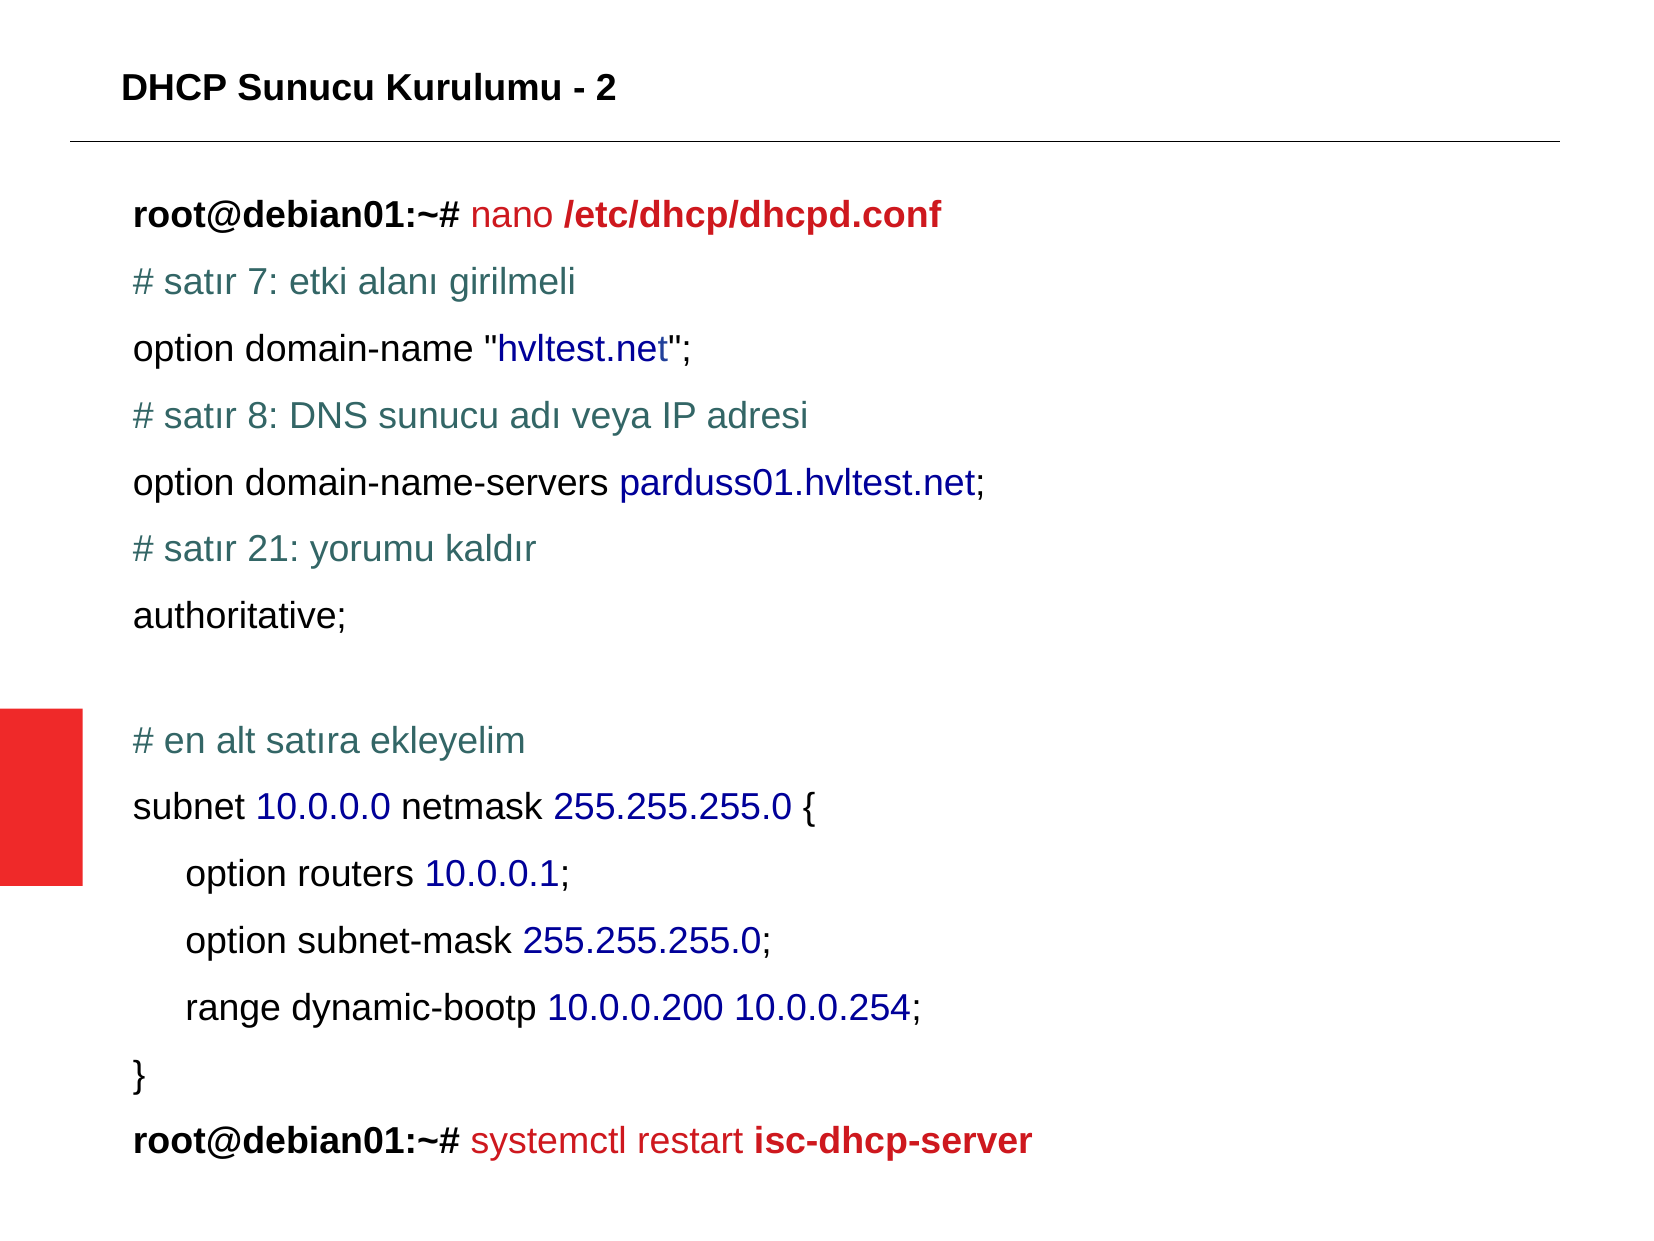

DHCP Sunucu Kurulumu - 2
root@debian01:~# nano /etc/dhcp/dhcpd.conf
# satır 7: etki alanı girilmeli
option domain-name "hvltest.net";
# satır 8: DNS sunucu adı veya IP adresi
option domain-name-servers parduss01.hvltest.net;
# satır 21: yorumu kaldır
authoritative;
# en alt satıra ekleyelim
subnet 10.0.0.0 netmask 255.255.255.0 {
 option routers 10.0.0.1;
 option subnet-mask 255.255.255.0;
 range dynamic-bootp 10.0.0.200 10.0.0.254;
}
root@debian01:~# systemctl restart isc-dhcp-server